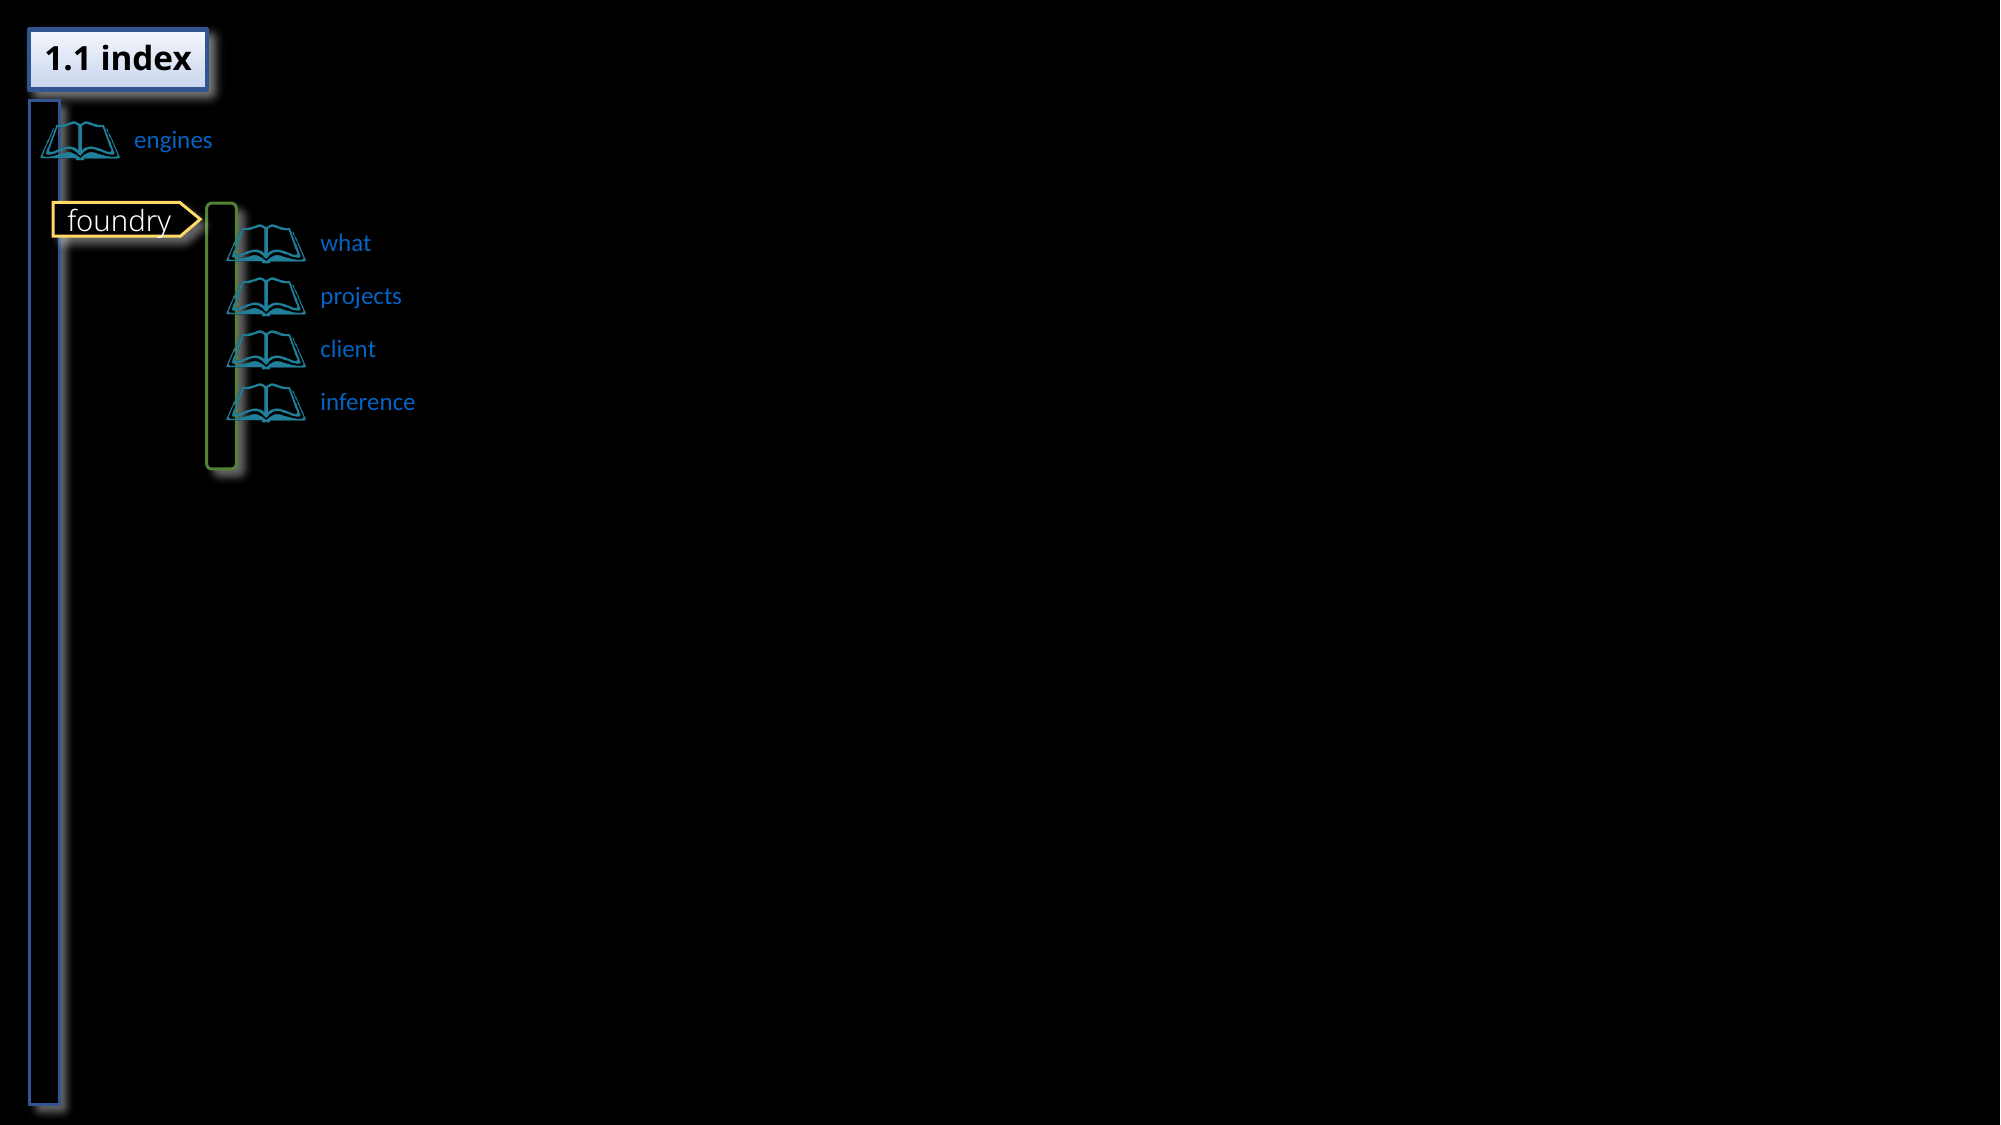

# 1.1 index
engines
foundry
what
projects
client
inference